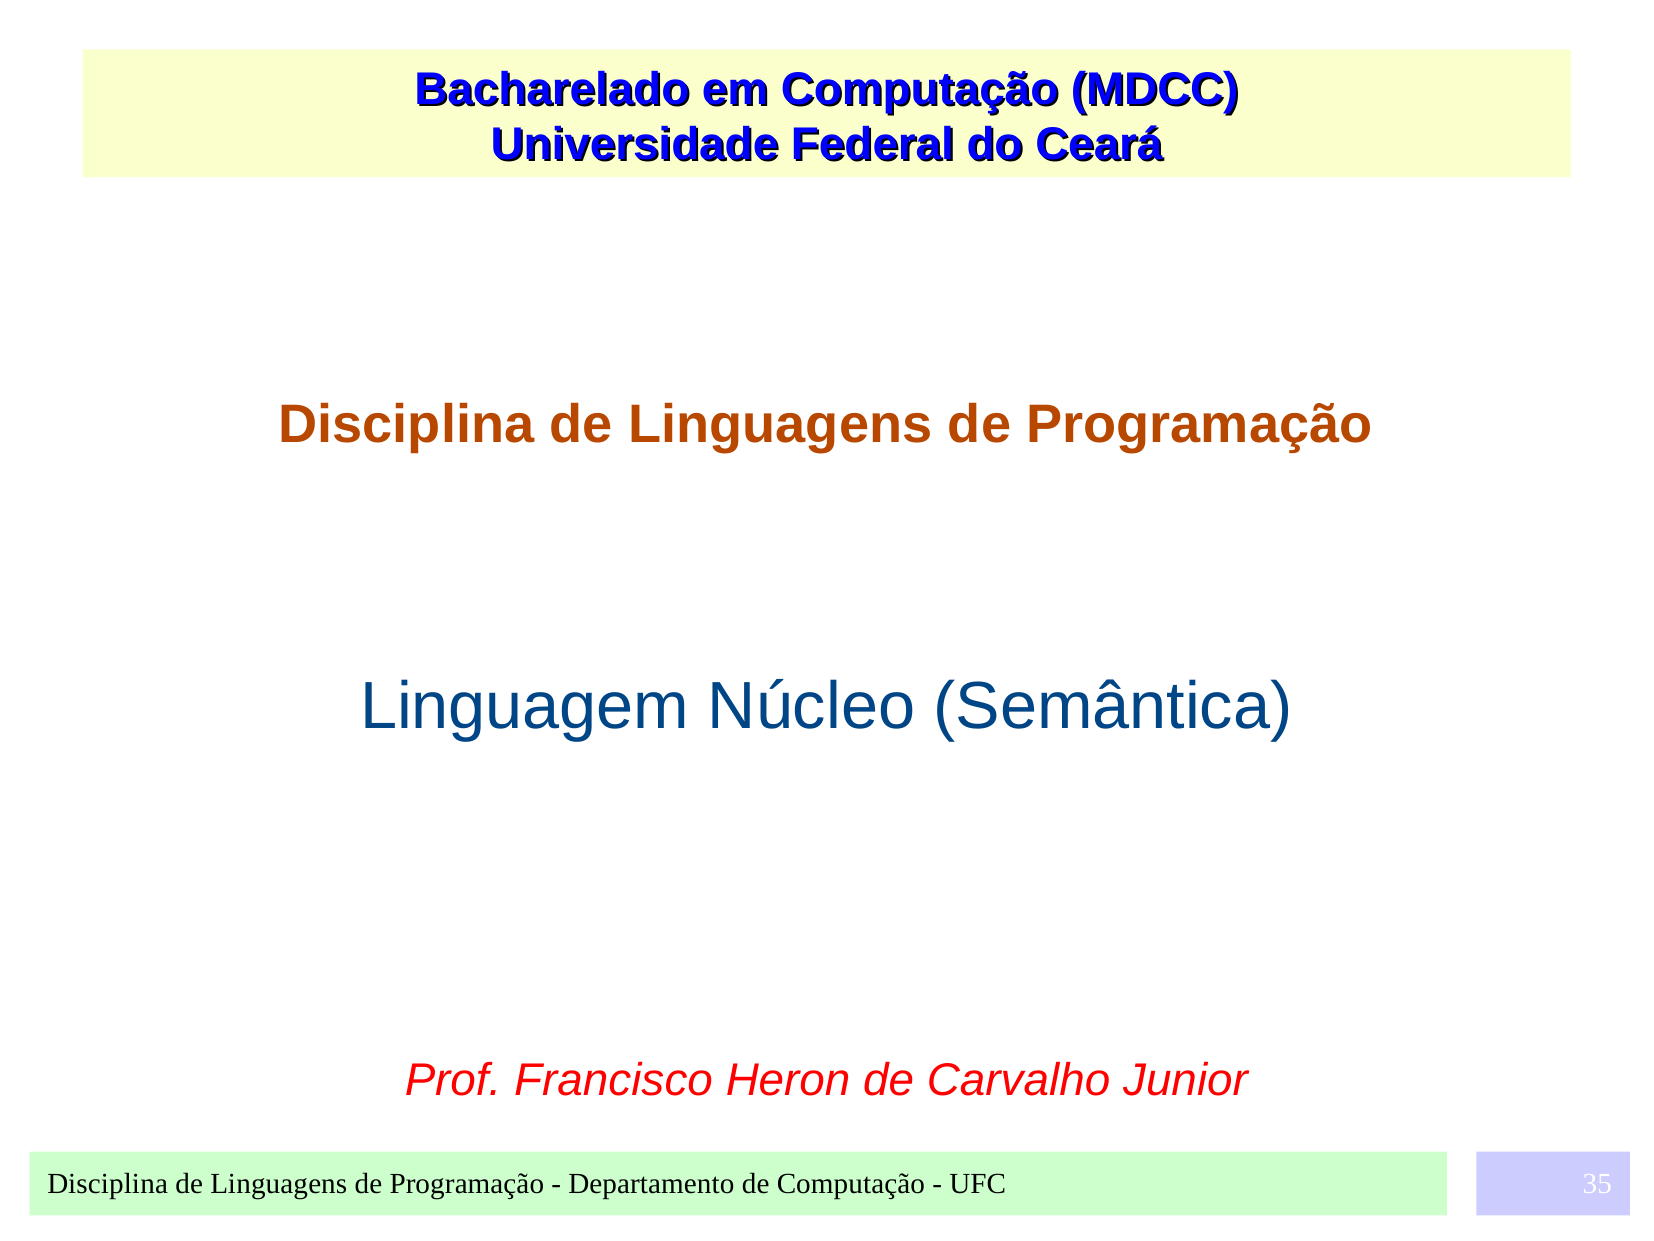

# Bacharelado em Computação (MDCC) Universidade Federal do Ceará
Disciplina de Linguagens de Programação
Linguagem Núcleo (Semântica)
Prof. Francisco Heron de Carvalho Junior
Disciplina de Linguagens de Programação - Departamento de Computação - UFC
35